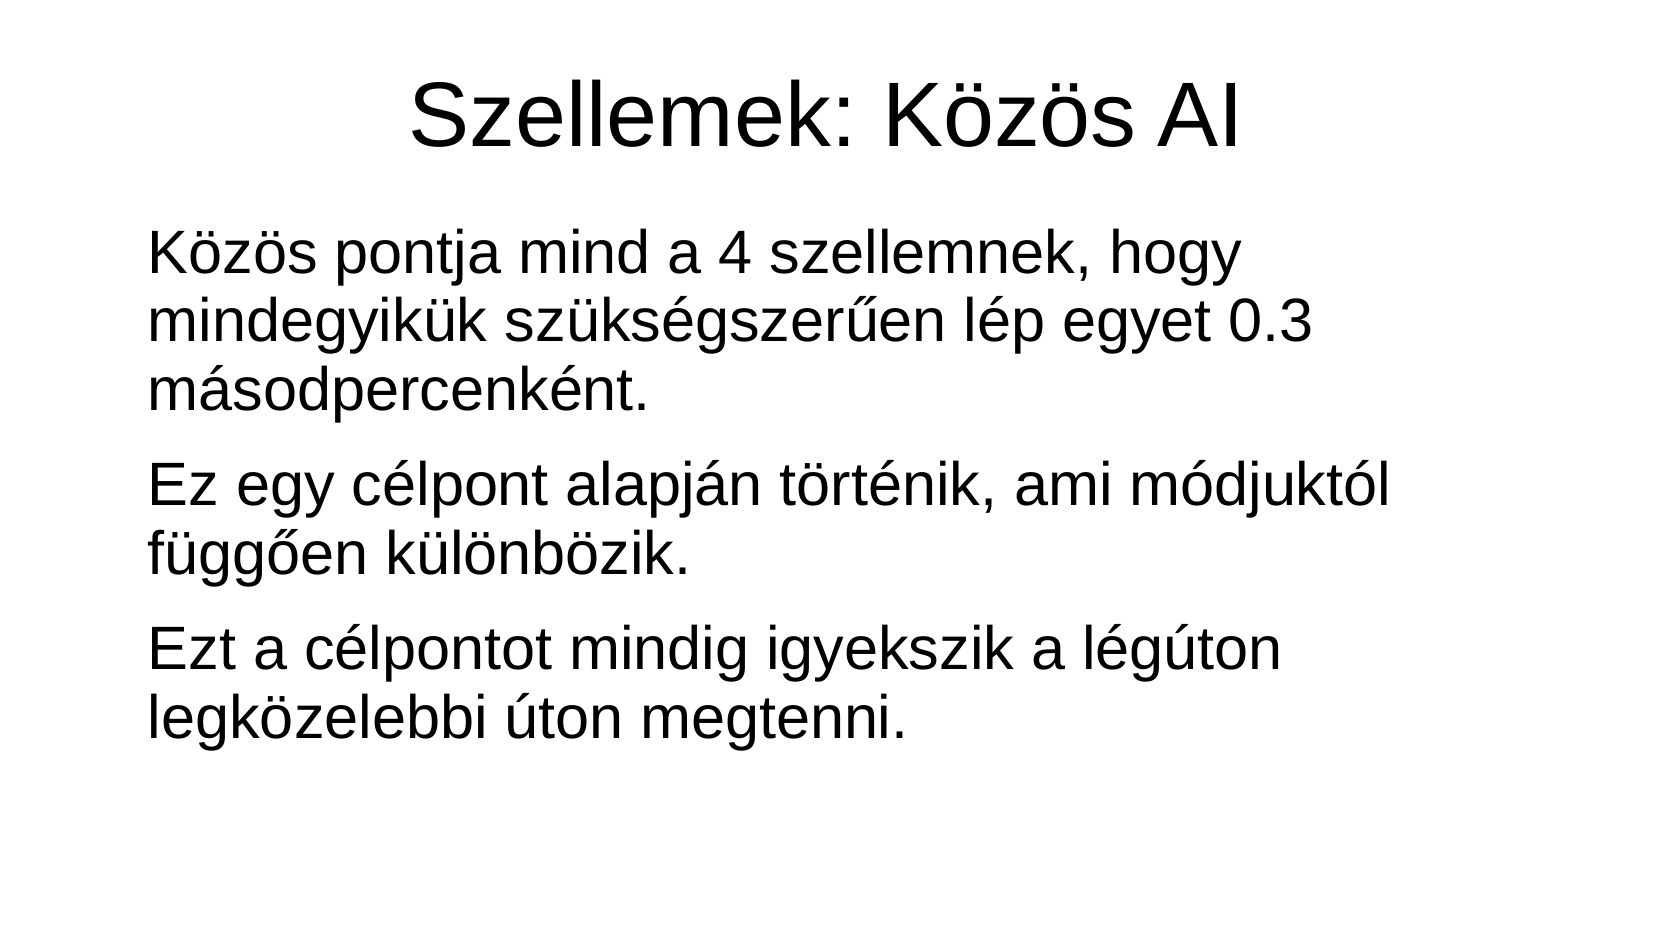

# Szellemek: Közös AI
Közös pontja mind a 4 szellemnek, hogy mindegyikük szükségszerűen lép egyet 0.3 másodpercenként.
Ez egy célpont alapján történik, ami módjuktól függően különbözik.
Ezt a célpontot mindig igyekszik a légúton legközelebbi úton megtenni.